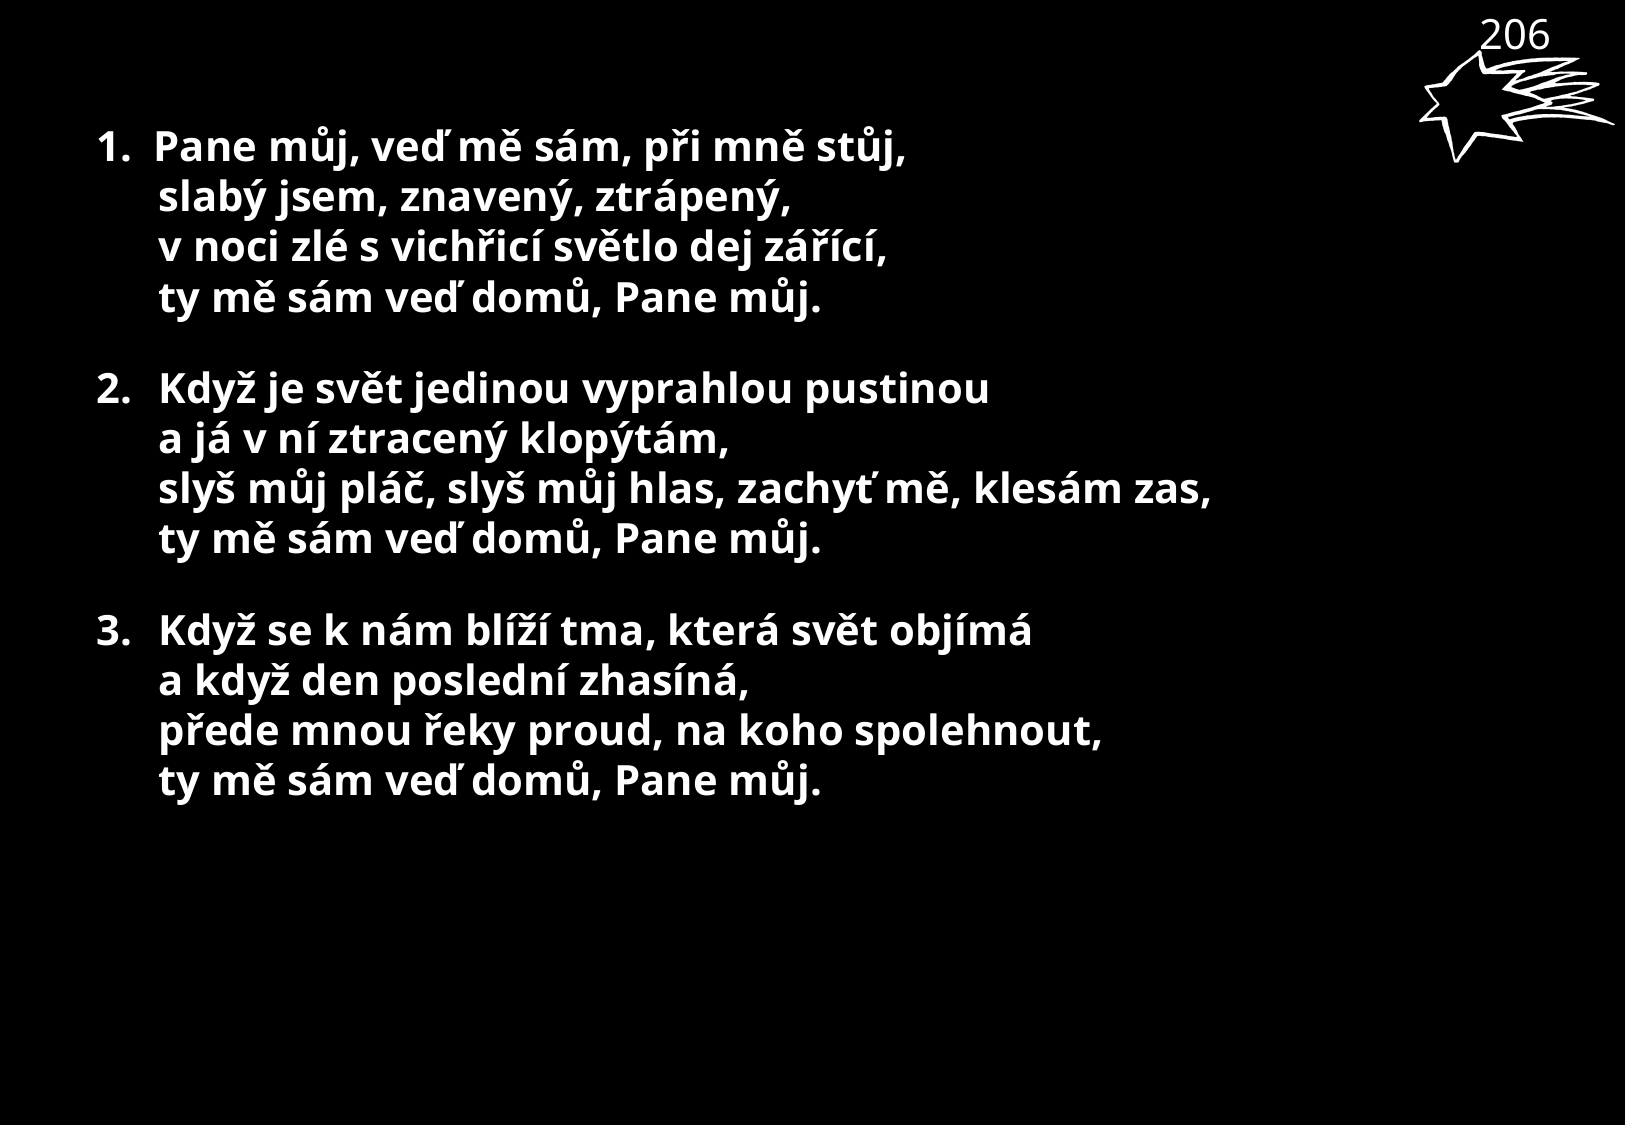

206
# 1. Pane můj, veď mě sám, při mně stůj, slabý jsem, znavený, ztrápený, v noci zlé s vichřicí světlo dej zářící, ty mě sám veď domů, Pane můj.
2. 	Když je svět jedinou vyprahlou pustinou
a já v ní ztracený klopýtám,
slyš můj pláč, slyš můj hlas, zachyť mě, klesám zas,
ty mě sám veď domů, Pane můj.
3.	Když se k nám blíží tma, která svět objímá
a když den poslední zhasíná,
přede mnou řeky proud, na koho spolehnout,
ty mě sám veď domů, Pane můj.